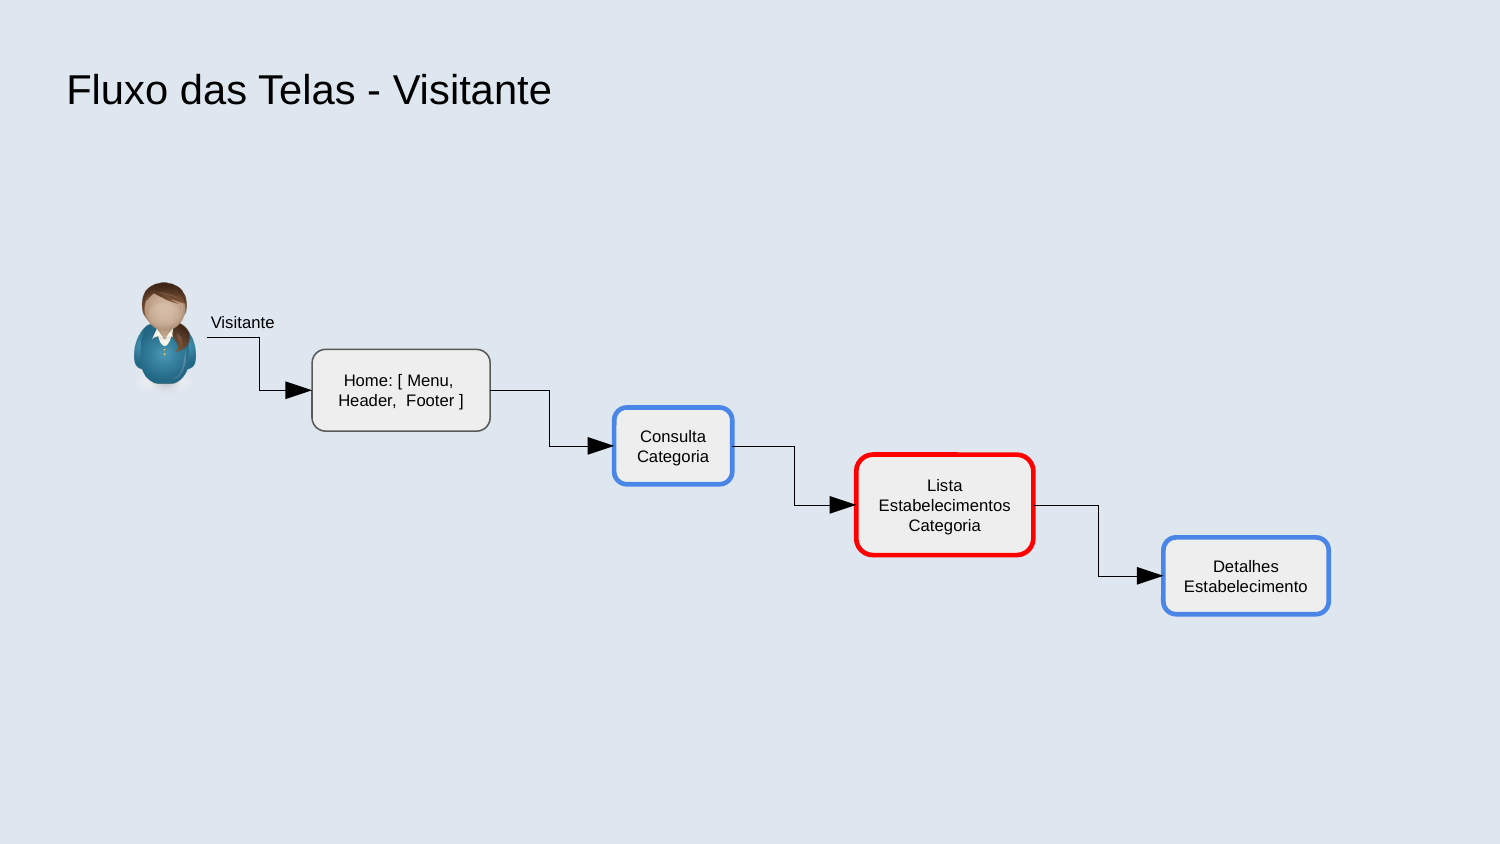

# Fluxo das Telas - Visitante
Visitante
Home: [ Menu, Header, Footer ]
Consulta Categoria
Lista Estabelecimentos Categoria
Detalhes Estabelecimento